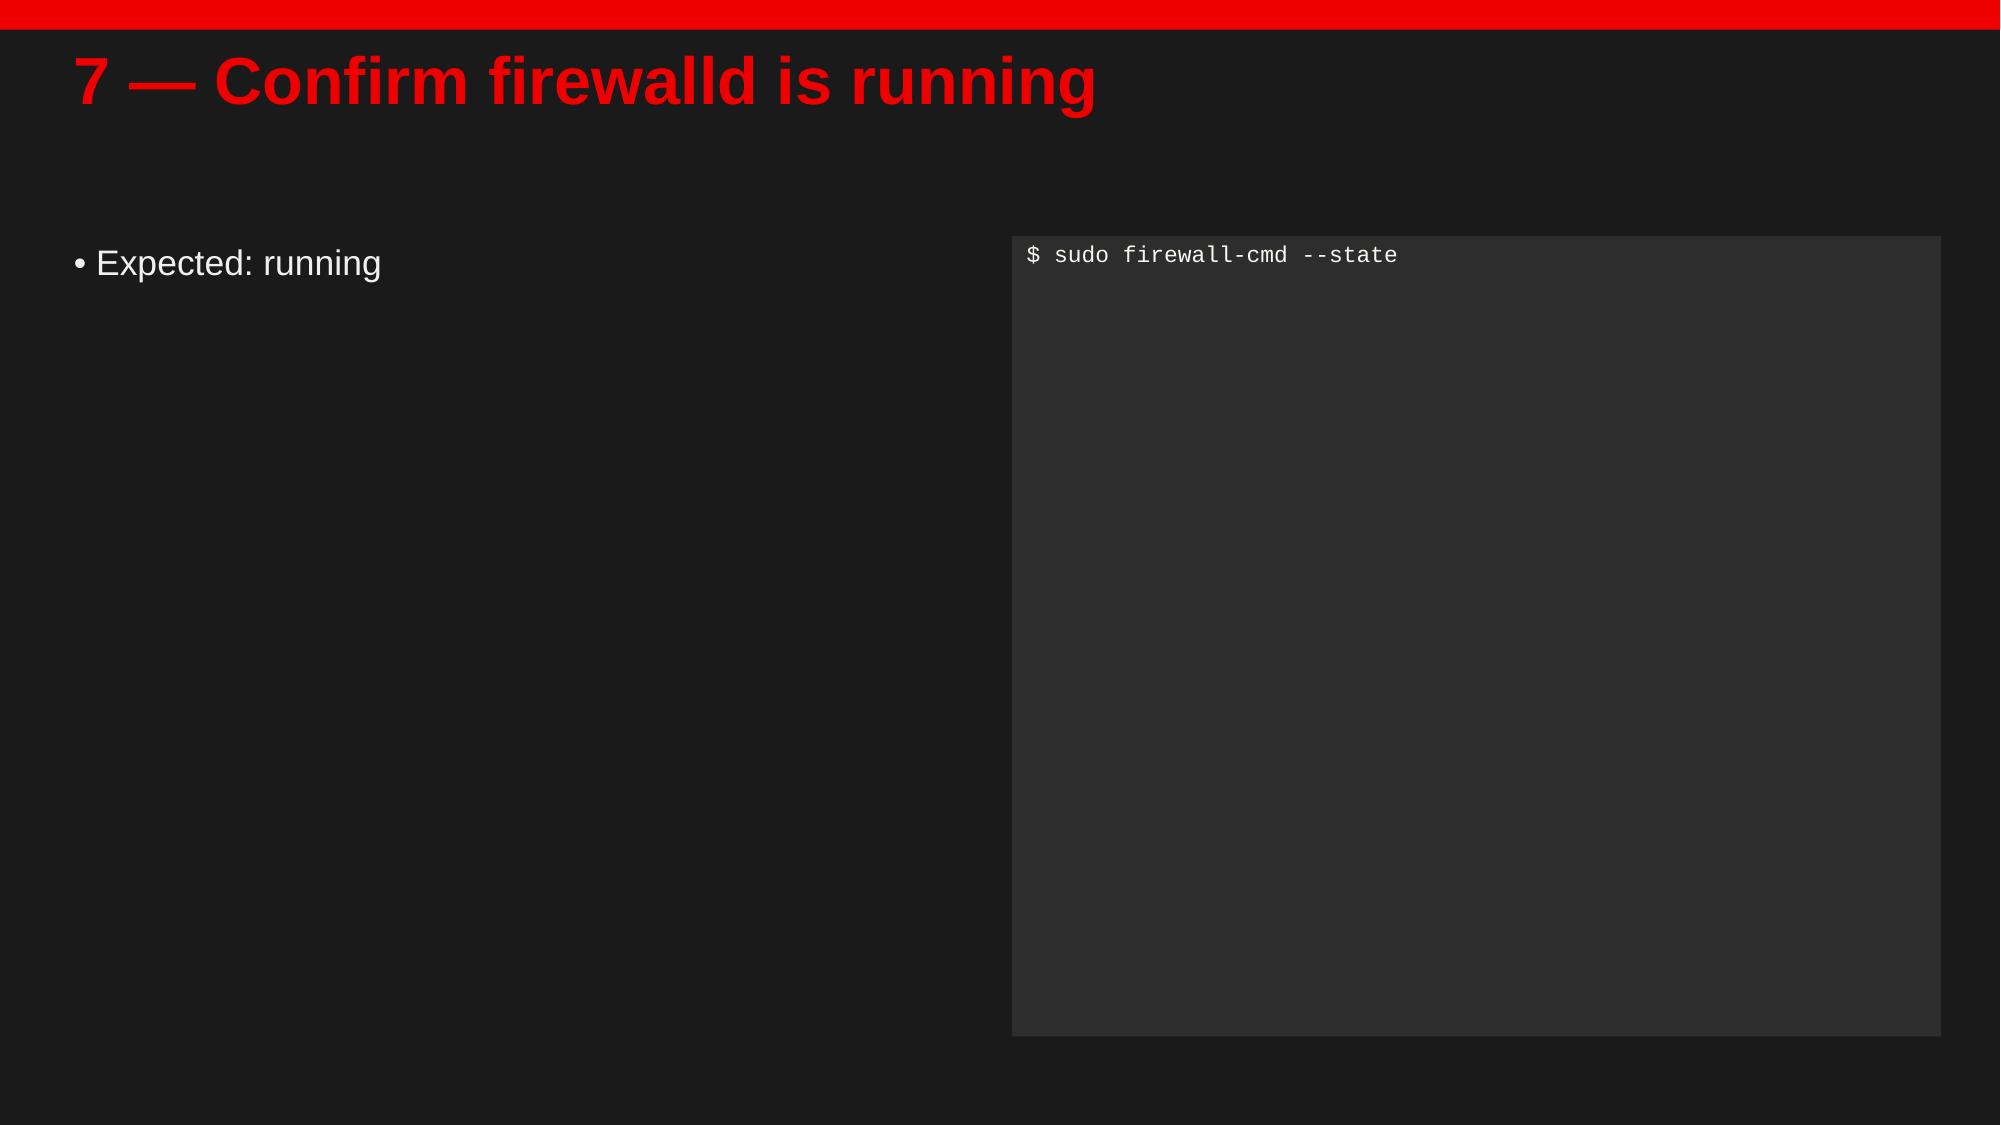

7 — Confirm firewalld is running
• Expected: running
$ sudo firewall-cmd --state